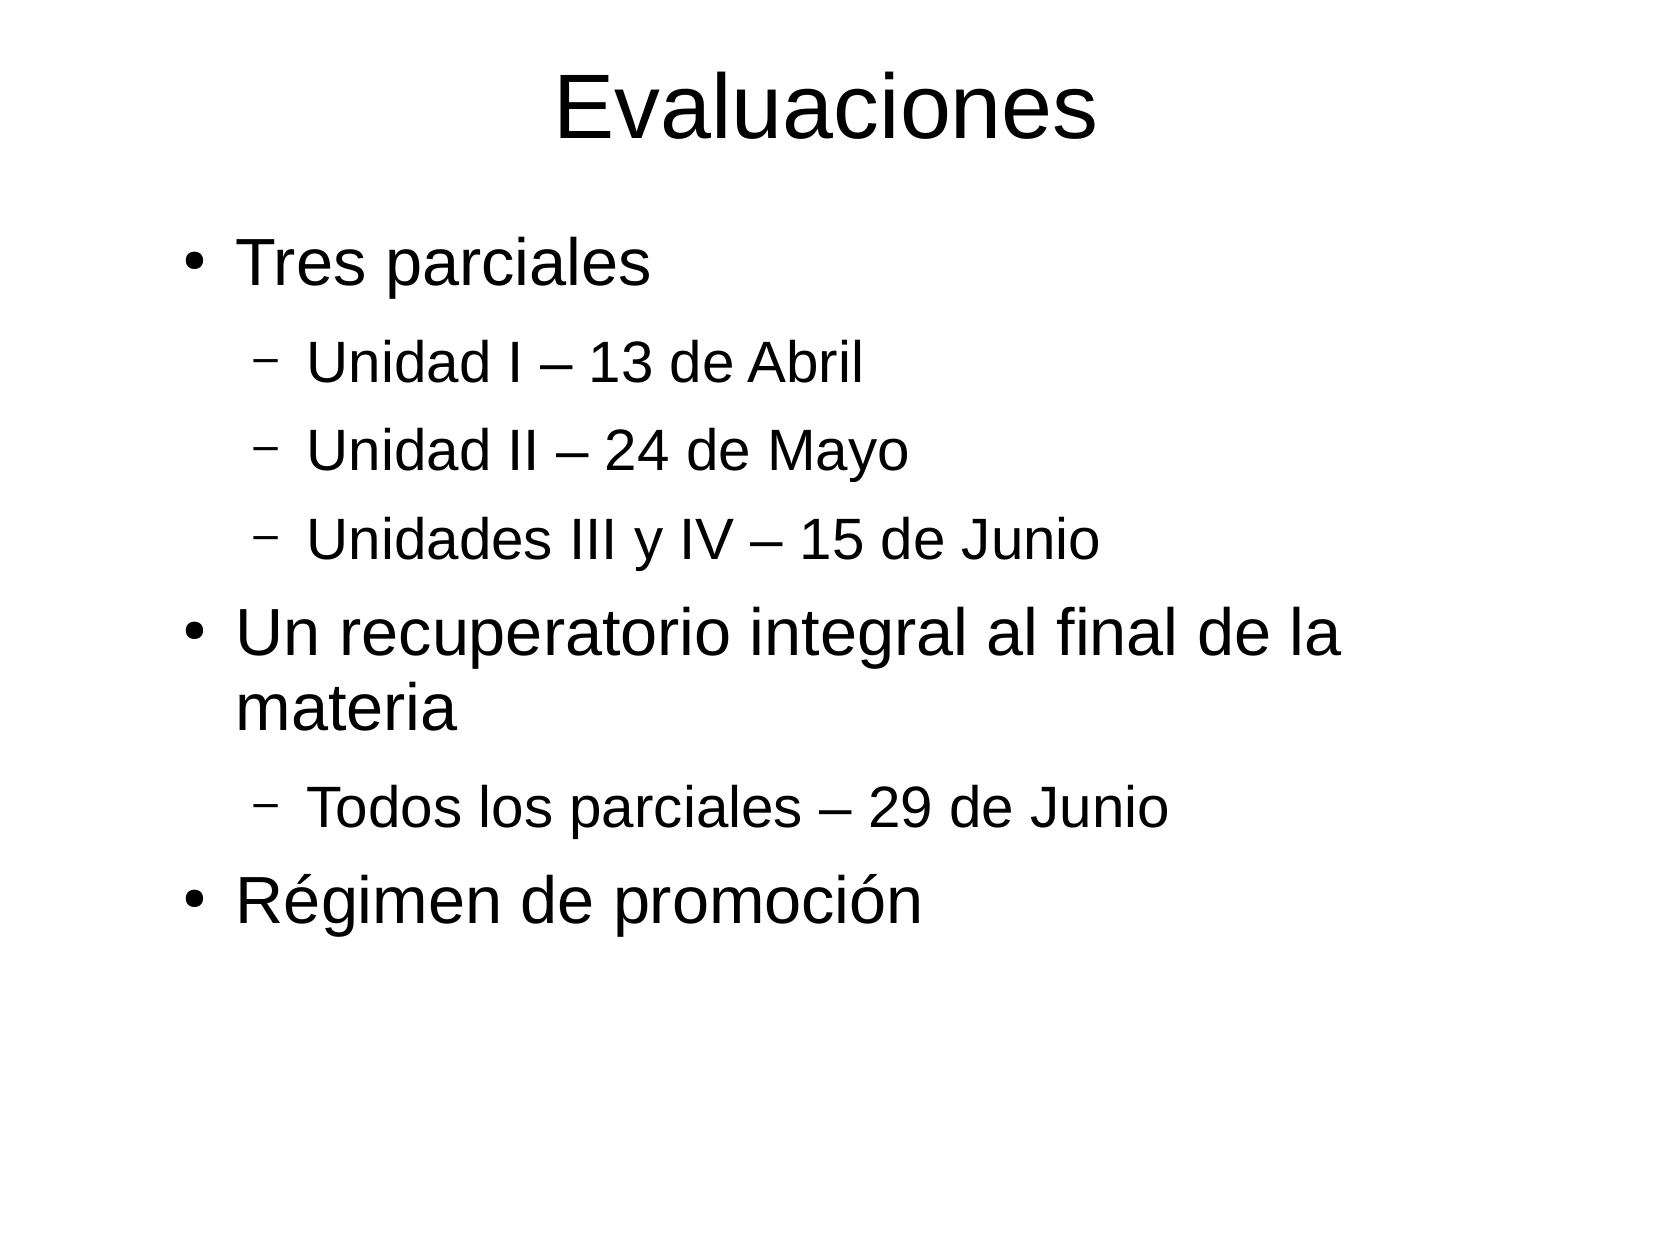

# Evaluaciones
Tres parciales
Unidad I – 13 de Abril
Unidad II – 24 de Mayo
Unidades III y IV – 15 de Junio
Un recuperatorio integral al final de la materia
Todos los parciales – 29 de Junio
Régimen de promoción